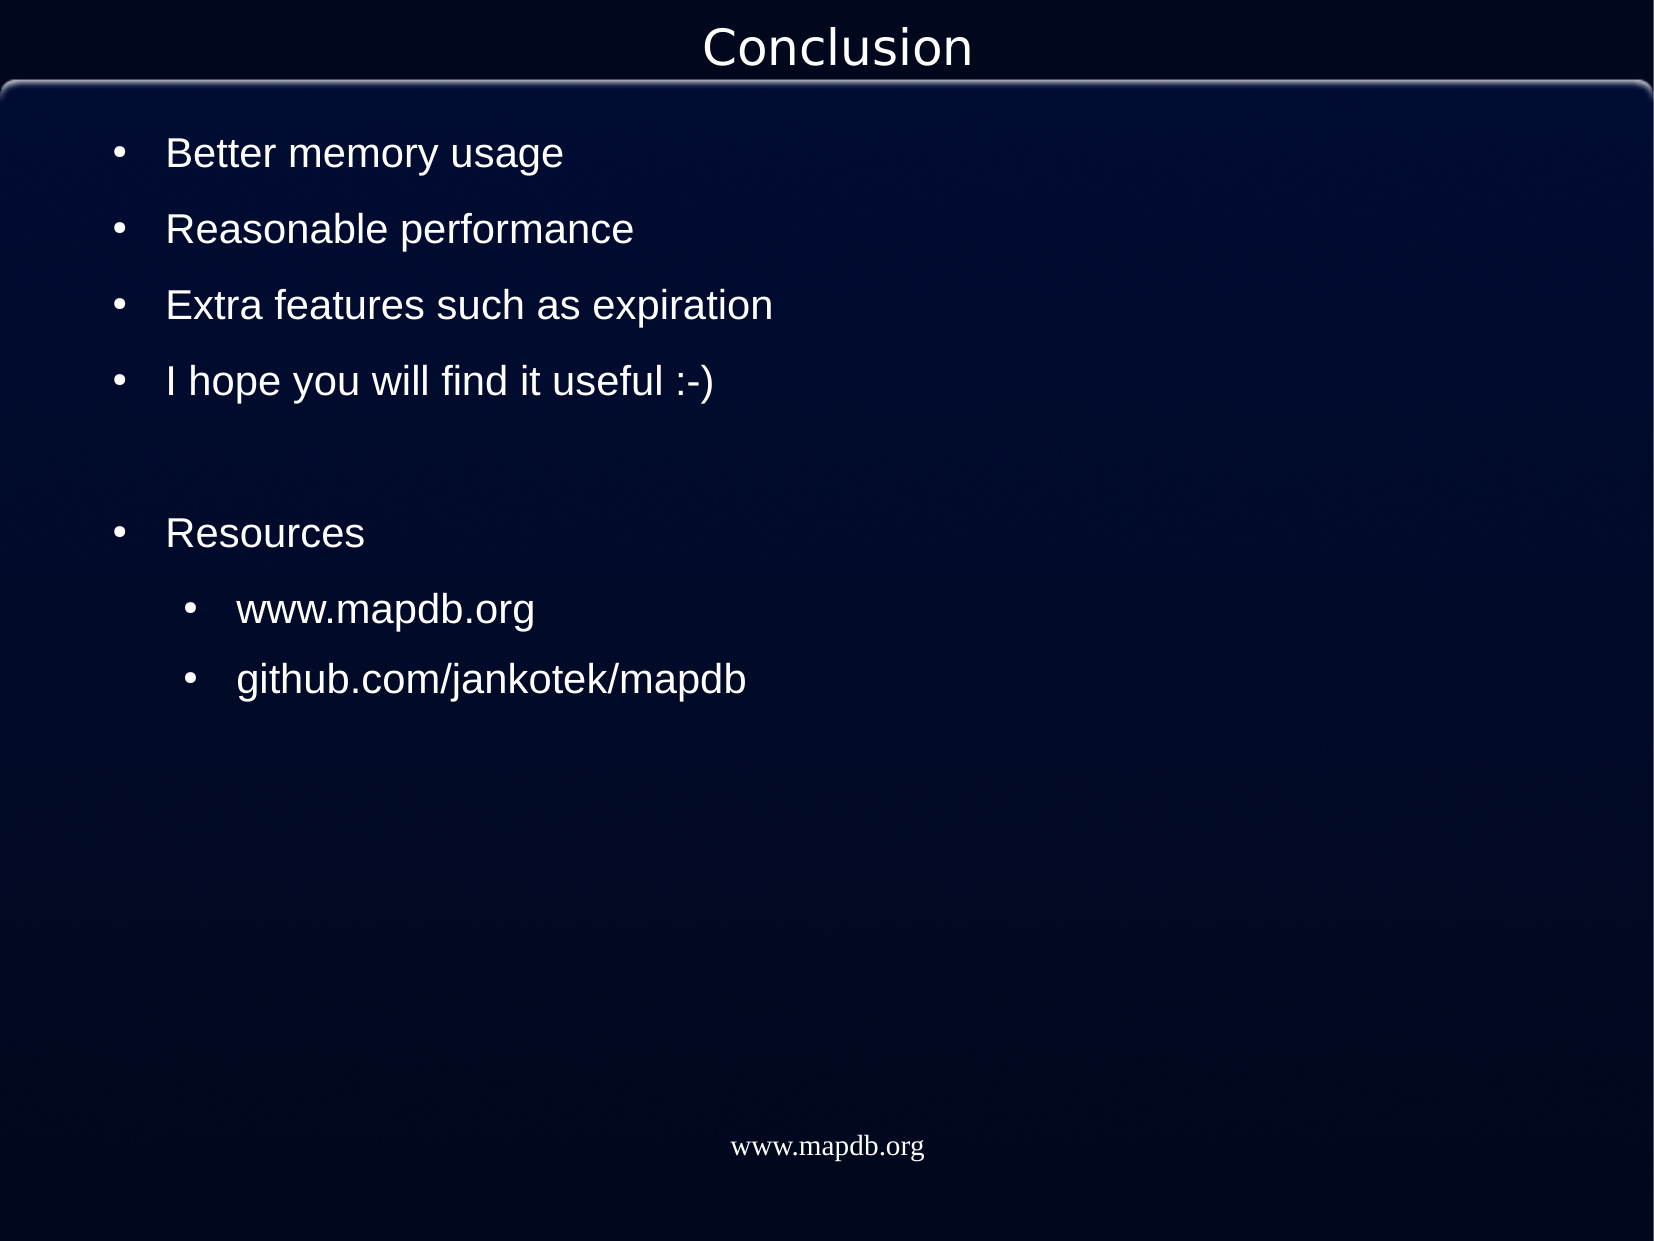

# Conclusion
Better memory usage
Reasonable performance
Extra features such as expiration
I hope you will find it useful :-)
Resources
www.mapdb.org
github.com/jankotek/mapdb
www.mapdb.org